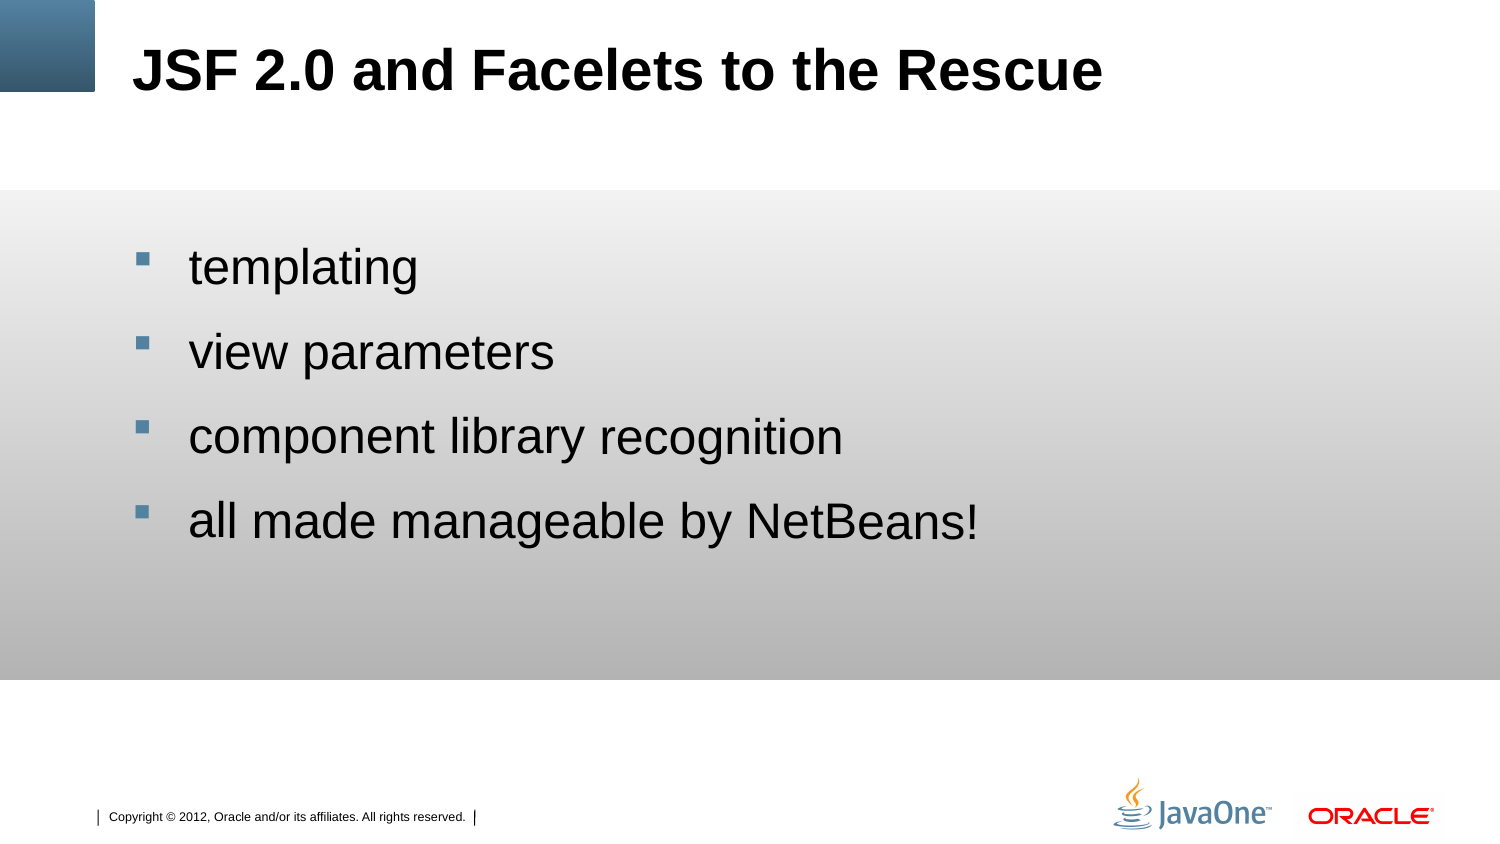

# JSF 2.0 and Facelets to the Rescue
templating
view parameters
component library recognition
all made manageable by NetBeans!